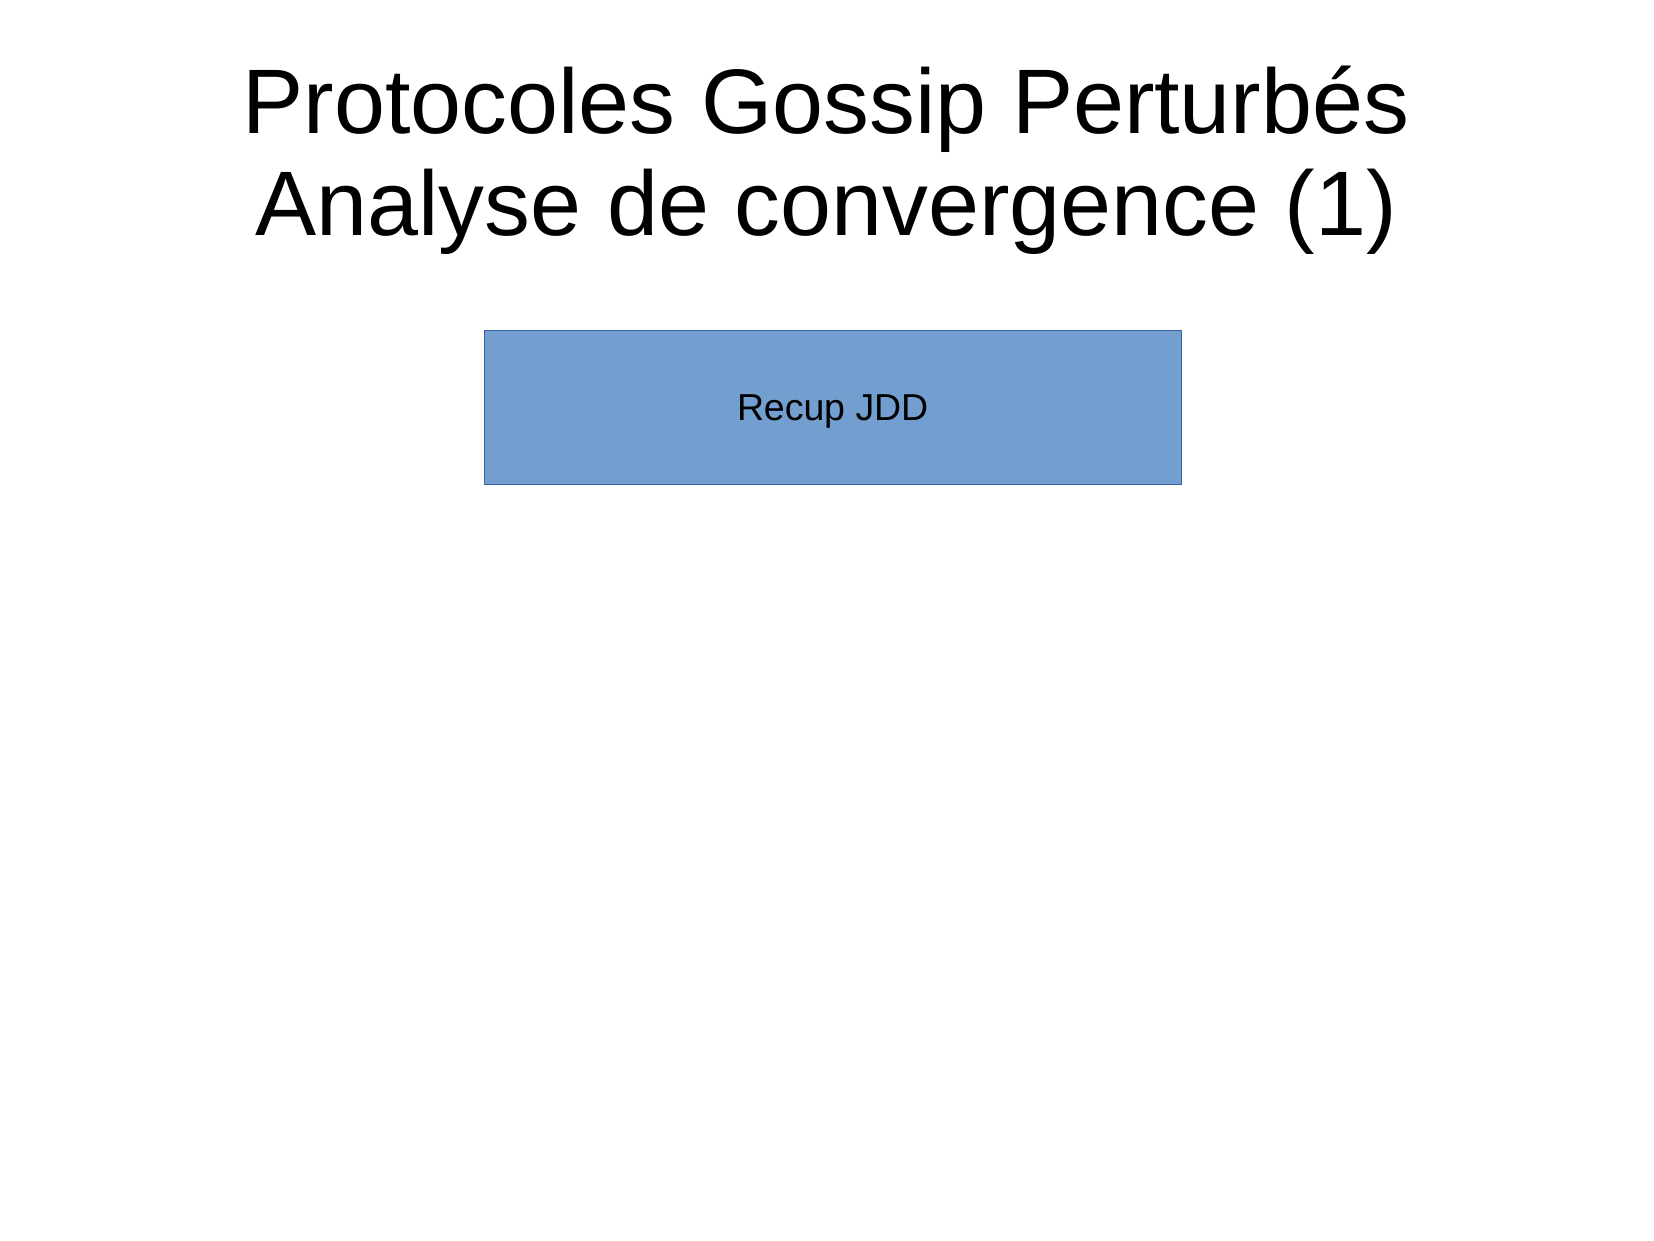

# Protocoles Gossip Perturbés Analyse de convergence (1)
Recup JDD